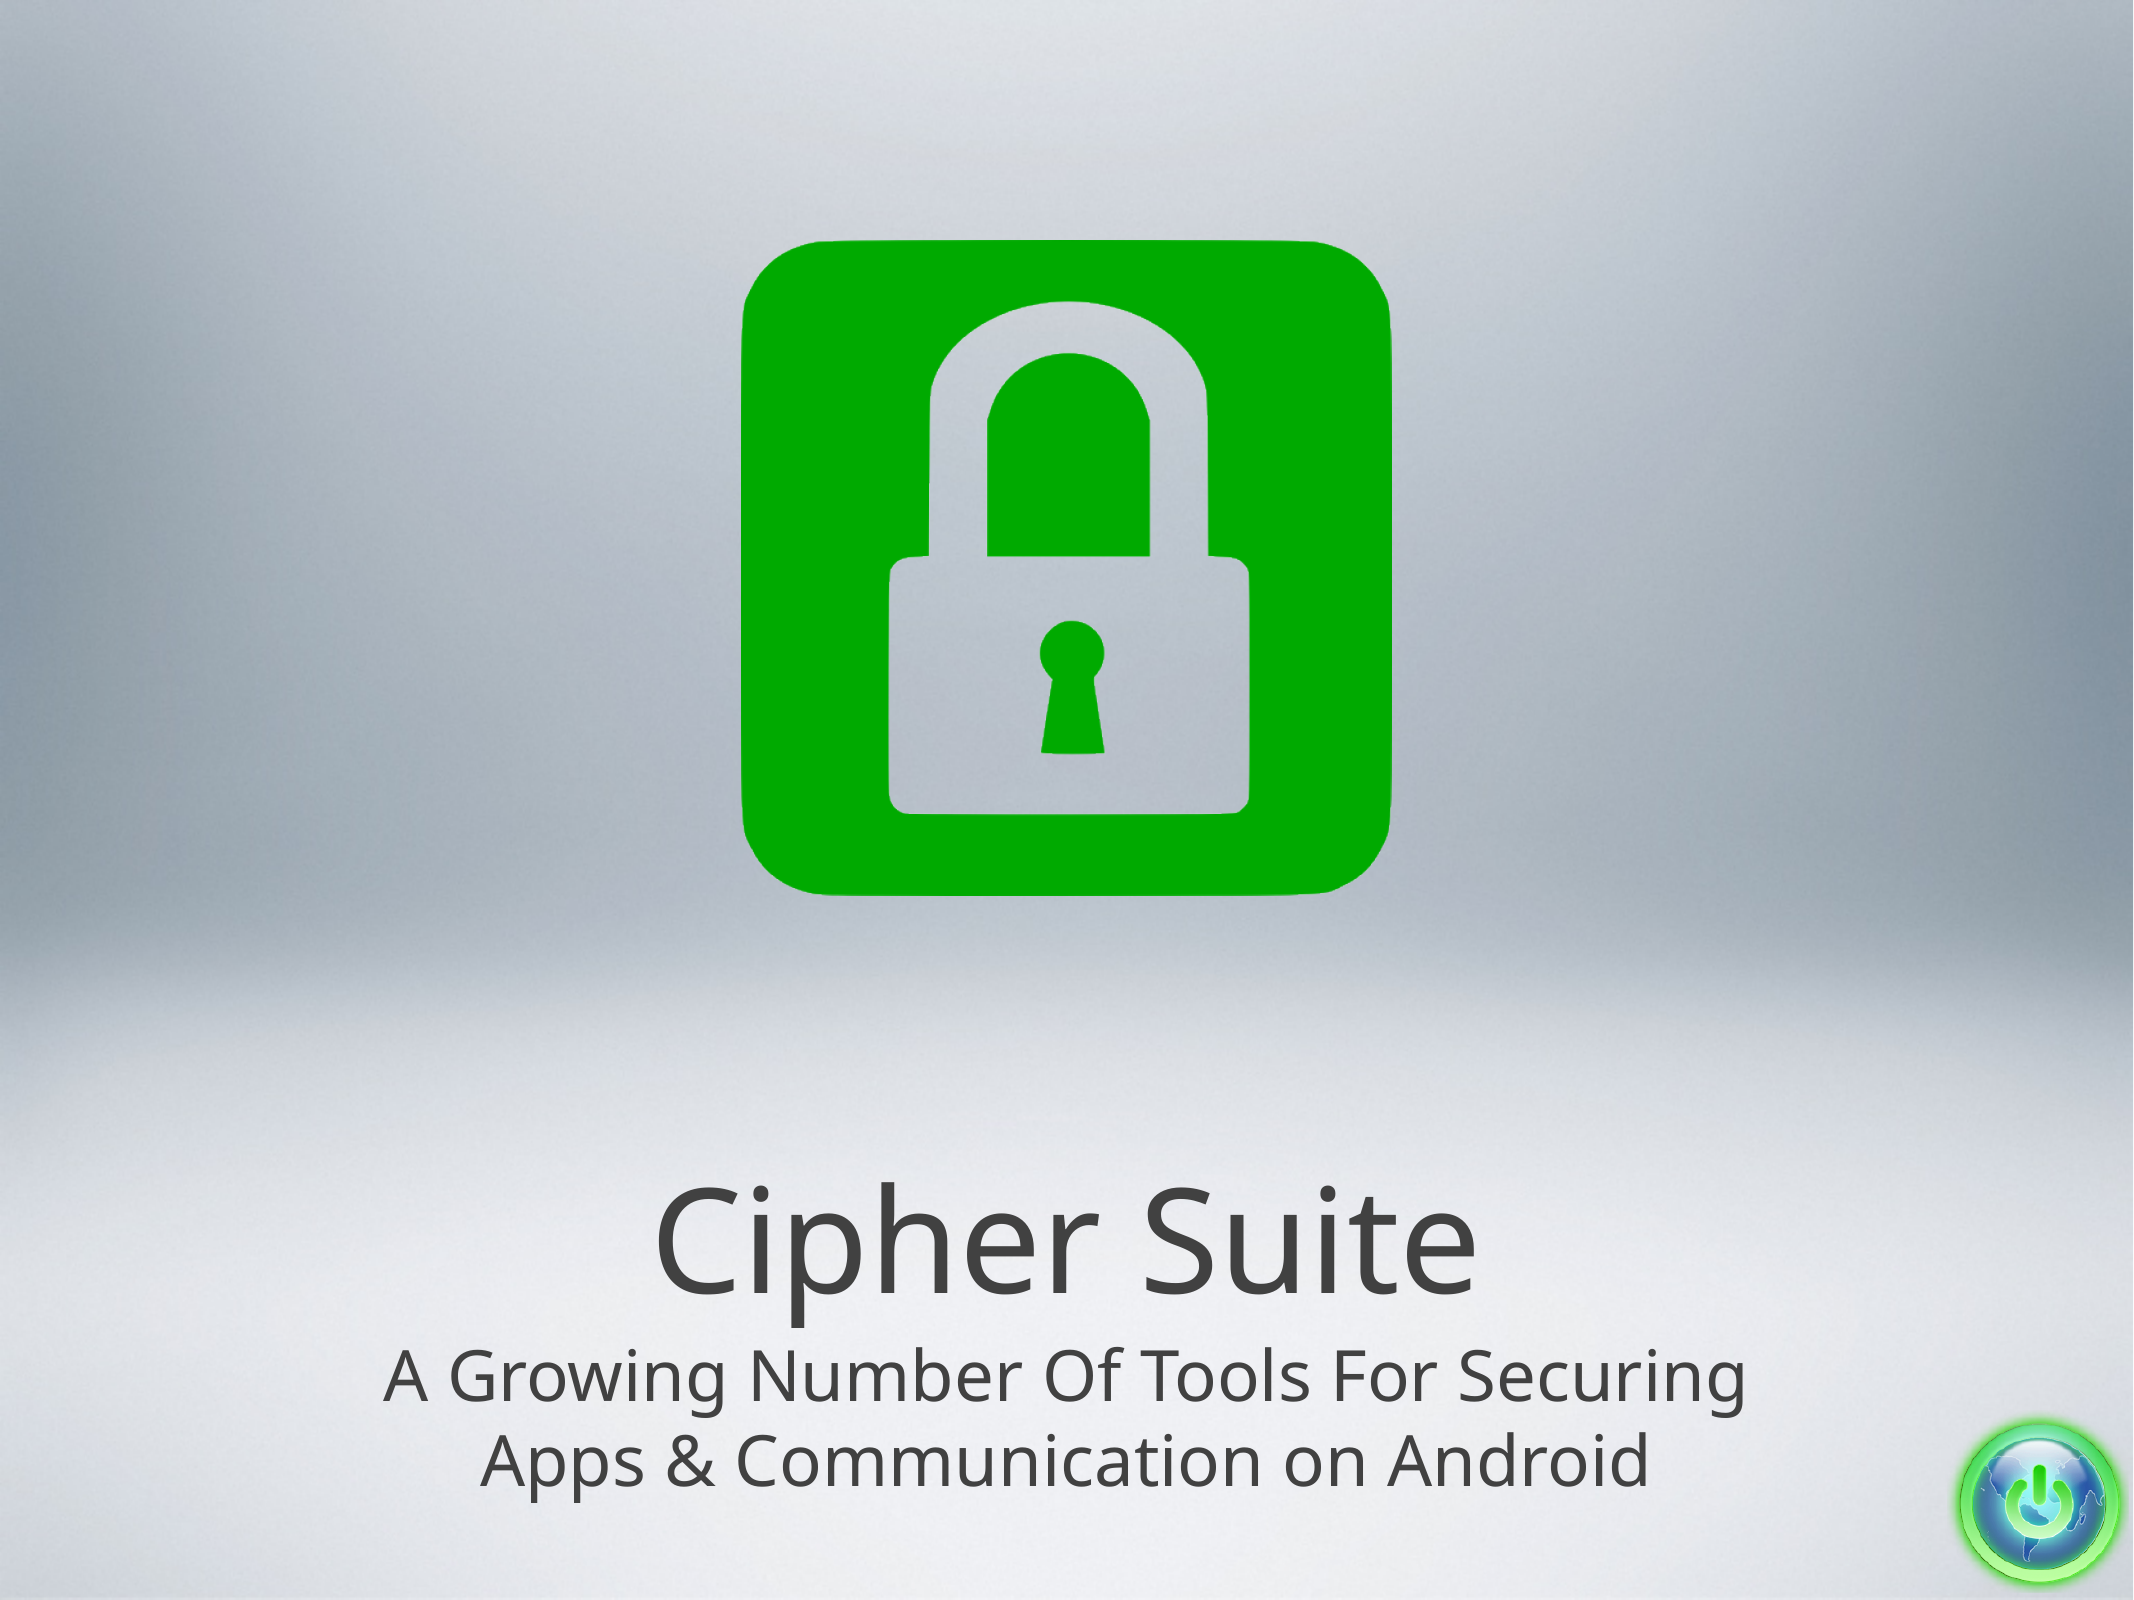

# Cipher Suite
A Growing Number Of Tools For Securing Apps & Communication on Android